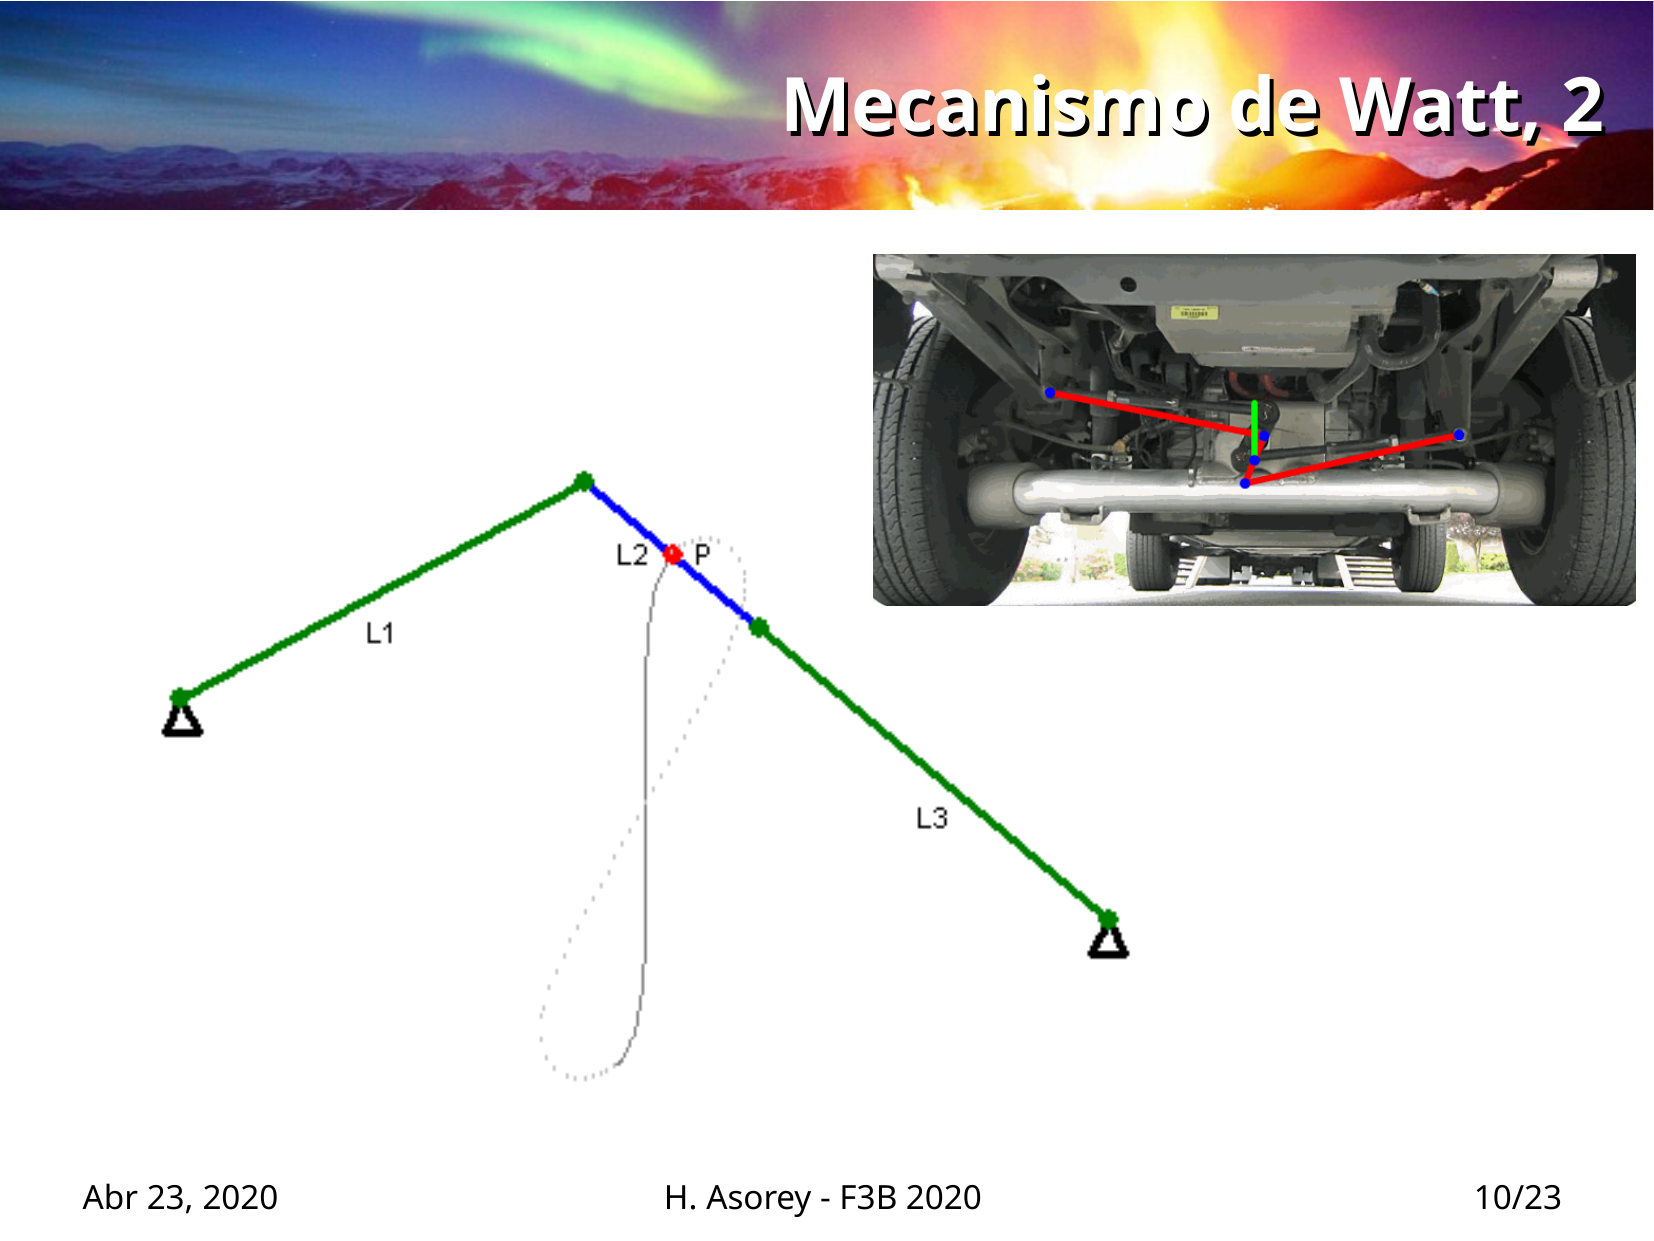

# Mecanismo de Watt, 2
Abr 23, 2020
H. Asorey - F3B 2020
10